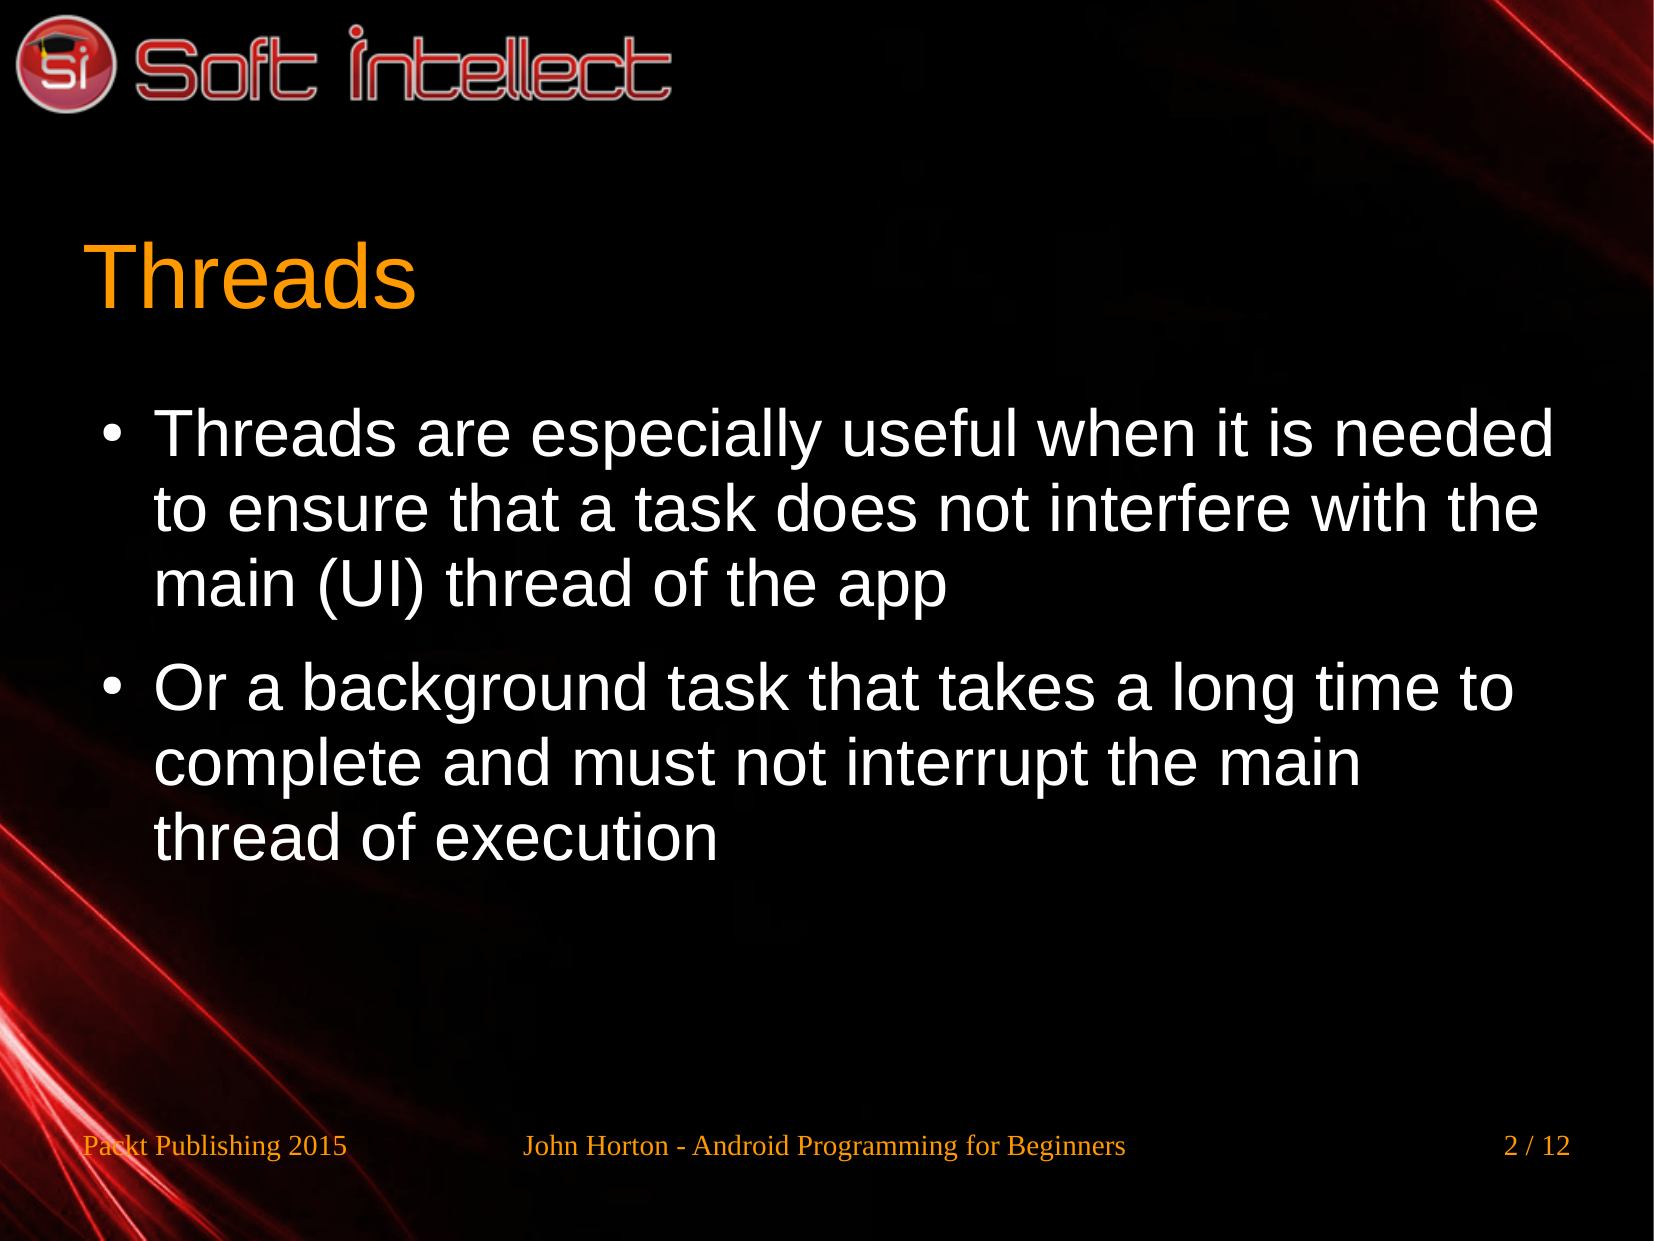

# Threads
Threads are especially useful when it is needed to ensure that a task does not interfere with the main (UI) thread of the app
Or a background task that takes a long time to complete and must not interrupt the main thread of execution
Packt Publishing 2015
John Horton - Android Programming for Beginners
2